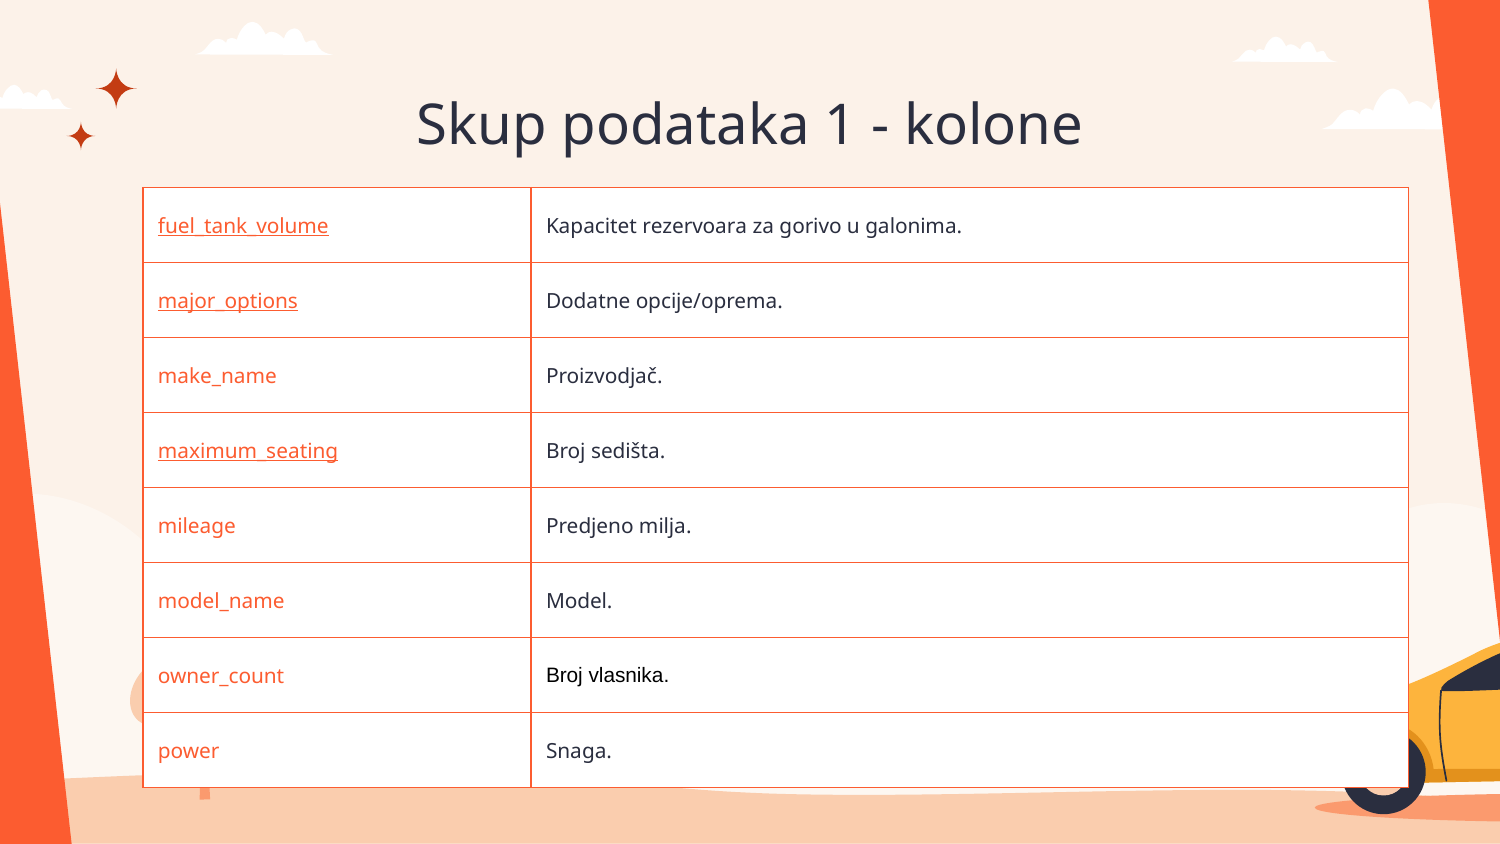

# Skup podataka 1 - kolone
| fuel\_tank\_volume | Kapacitet rezervoara za gorivo u galonima. |
| --- | --- |
| major\_options | Dodatne opcije/oprema. |
| make\_name | Proizvodjač. |
| maximum\_seating | Broj sedišta. |
| mileage | Predjeno milja. |
| model\_name | Model. |
| owner\_count | Broj vlasnika. |
| power | Snaga. |